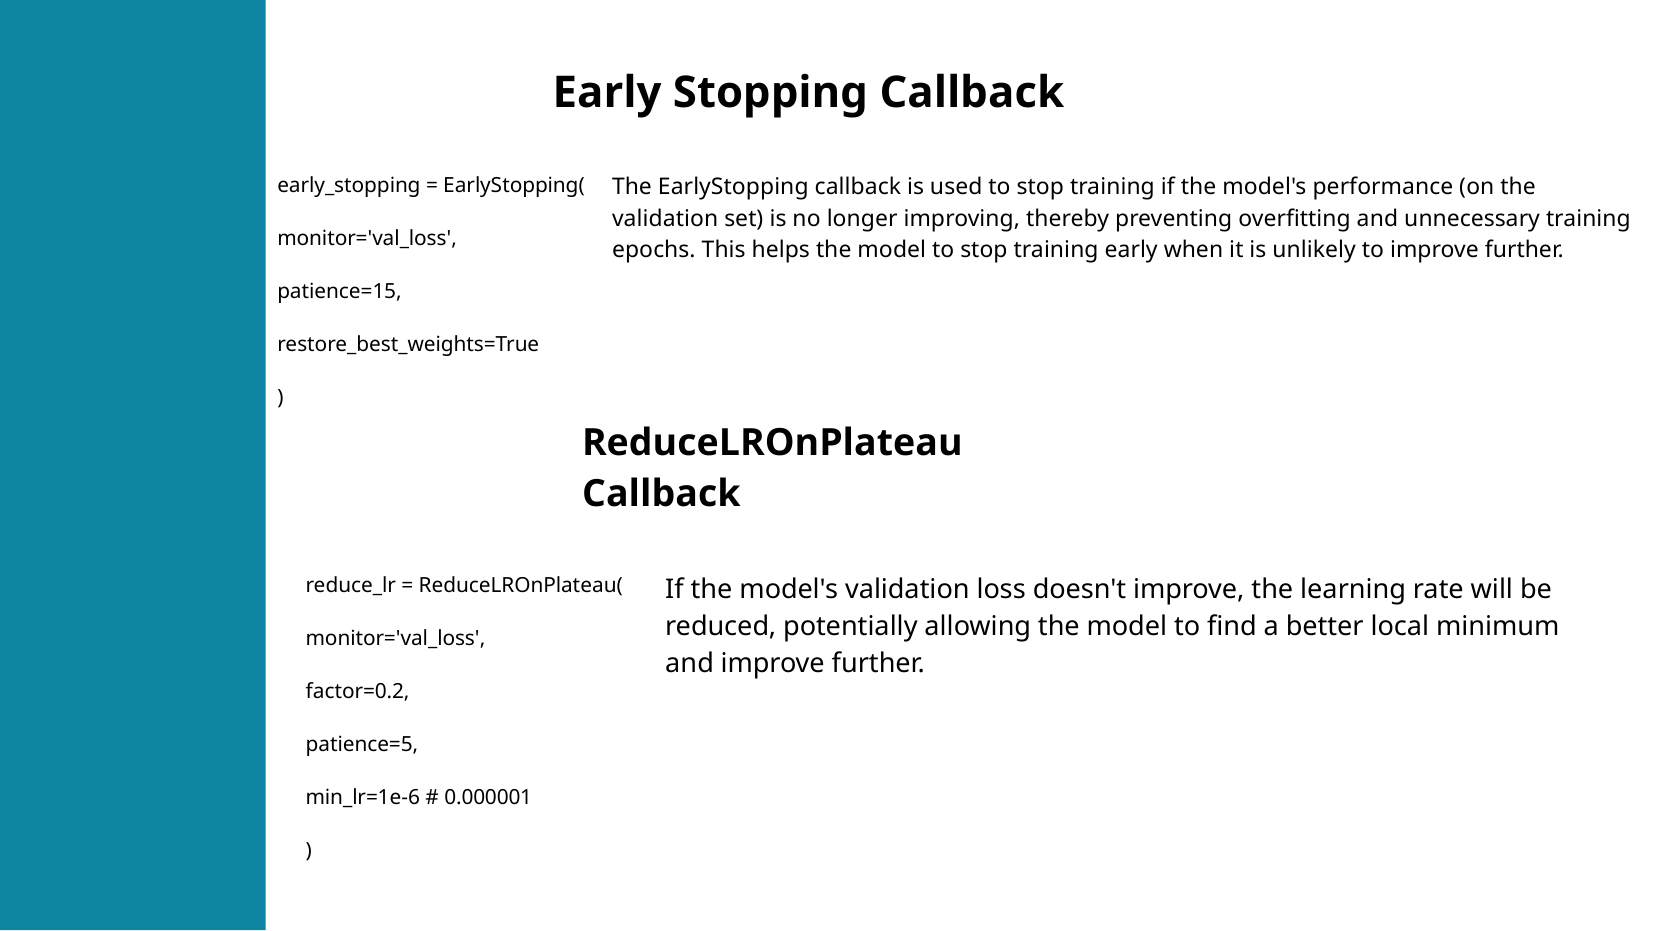

# Early Stopping Callback
early_stopping = EarlyStopping(
monitor='val_loss',
patience=15,
restore_best_weights=True
)
The EarlyStopping callback is used to stop training if the model's performance (on the validation set) is no longer improving, thereby preventing overfitting and unnecessary training epochs. This helps the model to stop training early when it is unlikely to improve further.
ReduceLROnPlateau Callback
reduce_lr = ReduceLROnPlateau(
monitor='val_loss',
factor=0.2,
patience=5,
min_lr=1e-6 # 0.000001
)
If the model's validation loss doesn't improve, the learning rate will be reduced, potentially allowing the model to find a better local minimum and improve further.